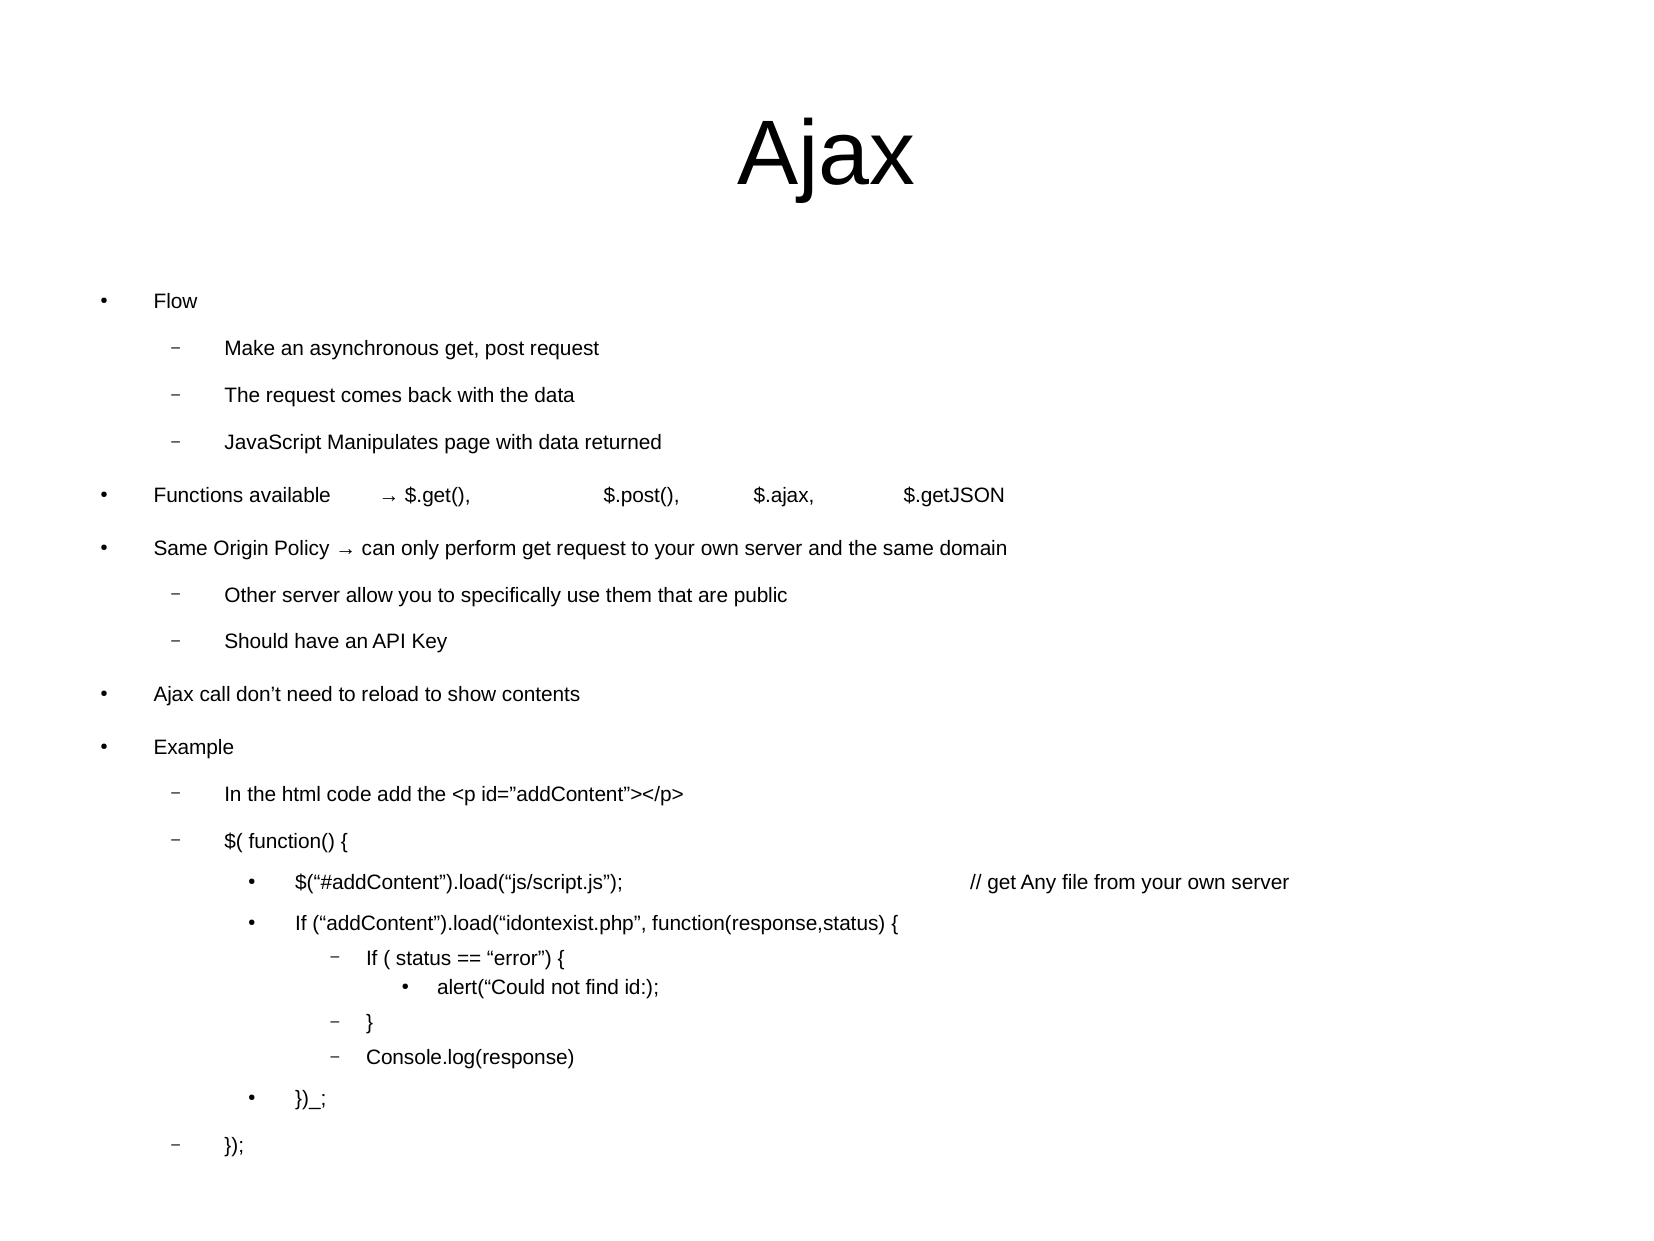

# Ajax
Flow
Make an asynchronous get, post request
The request comes back with the data
JavaScript Manipulates page with data returned
Functions available	→ $.get(), 		$.post(),	$.ajax,		$.getJSON
Same Origin Policy → can only perform get request to your own server and the same domain
Other server allow you to specifically use them that are public
Should have an API Key
Ajax call don’t need to reload to show contents
Example
In the html code add the <p id=”addContent”></p>
$( function() {
$(“#addContent”).load(“js/script.js”);					// get Any file from your own server
If (“addContent”).load(“idontexist.php”, function(response,status) {
If ( status == “error”) {
alert(“Could not find id:);
}
Console.log(response)
})_;
});